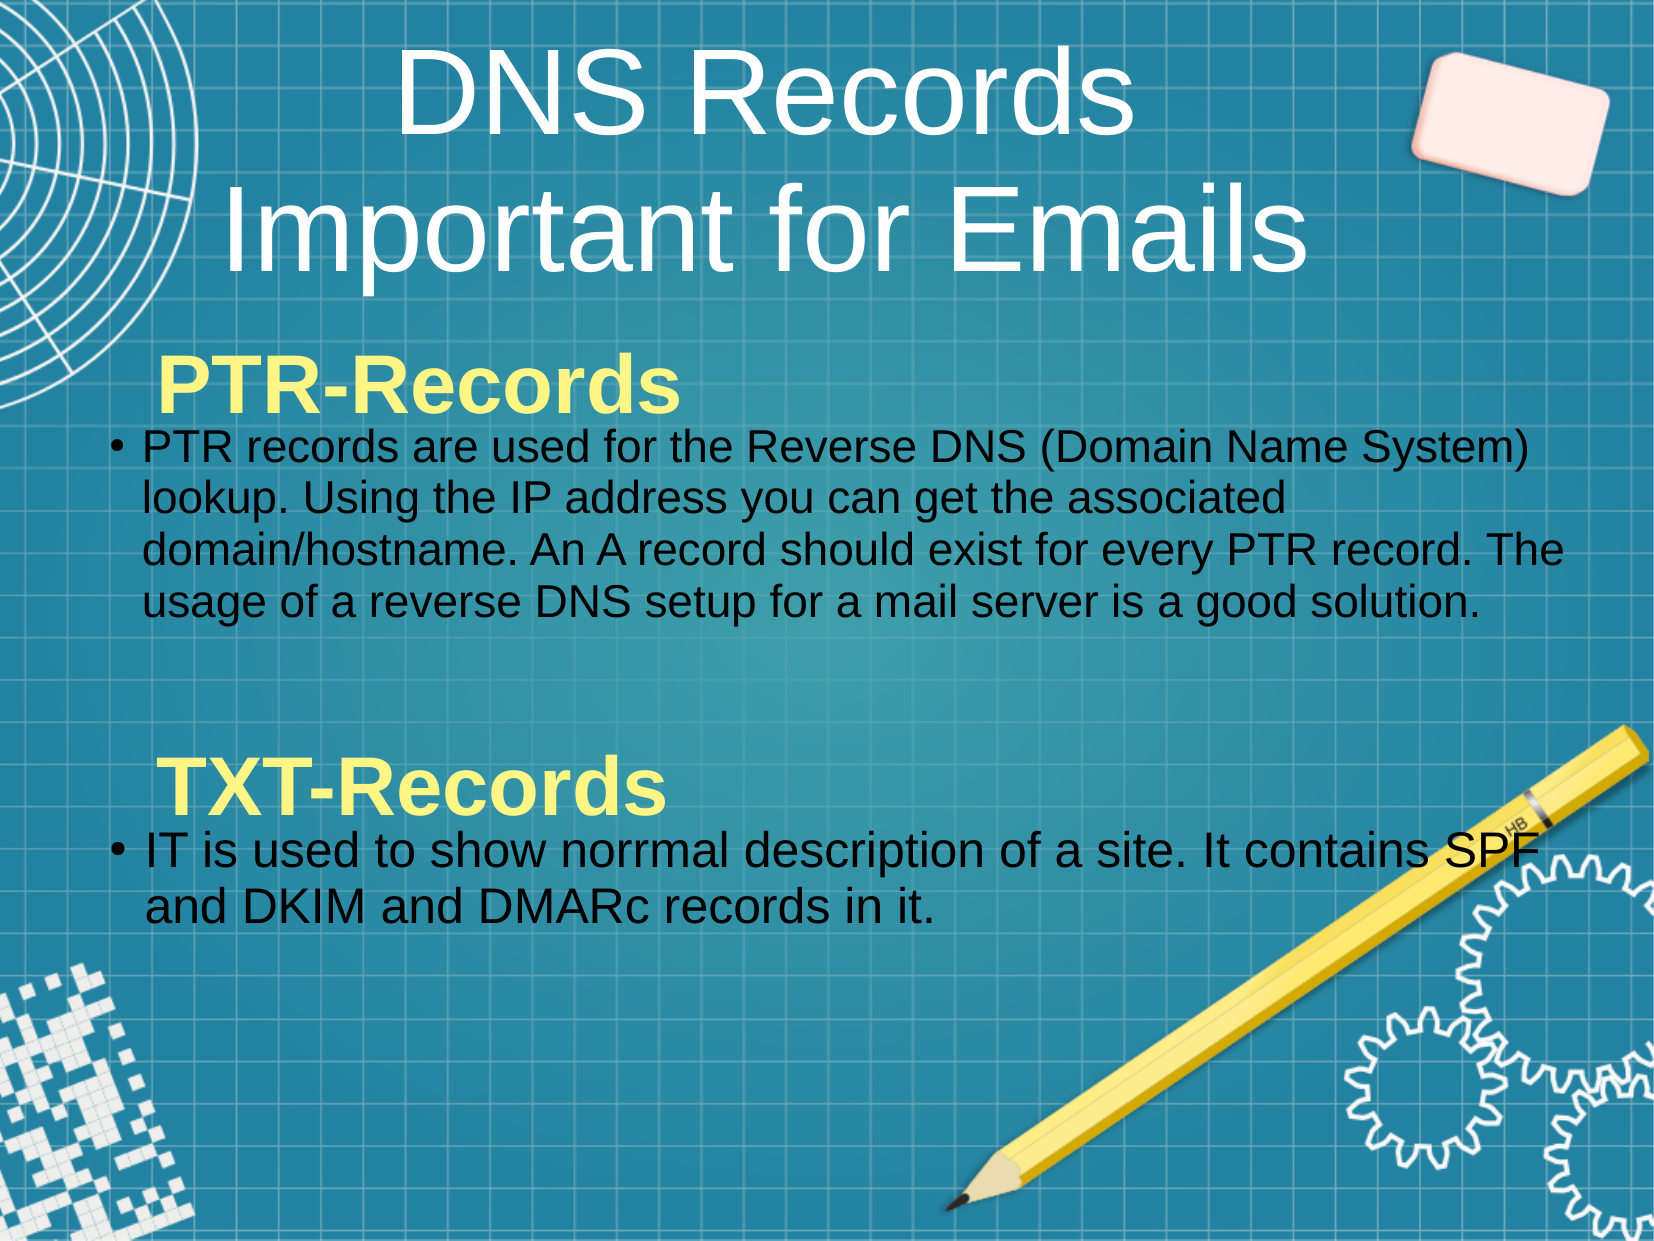

# DNS Records Important for Emails
PTR-Records
PTR records are used for the Reverse DNS (Domain Name System) lookup. Using the IP address you can get the associated domain/hostname. An A record should exist for every PTR record. The usage of a reverse DNS setup for a mail server is a good solution.
TXT-Records
IT is used to show norrmal description of a site. It contains SPF and DKIM and DMARc records in it.